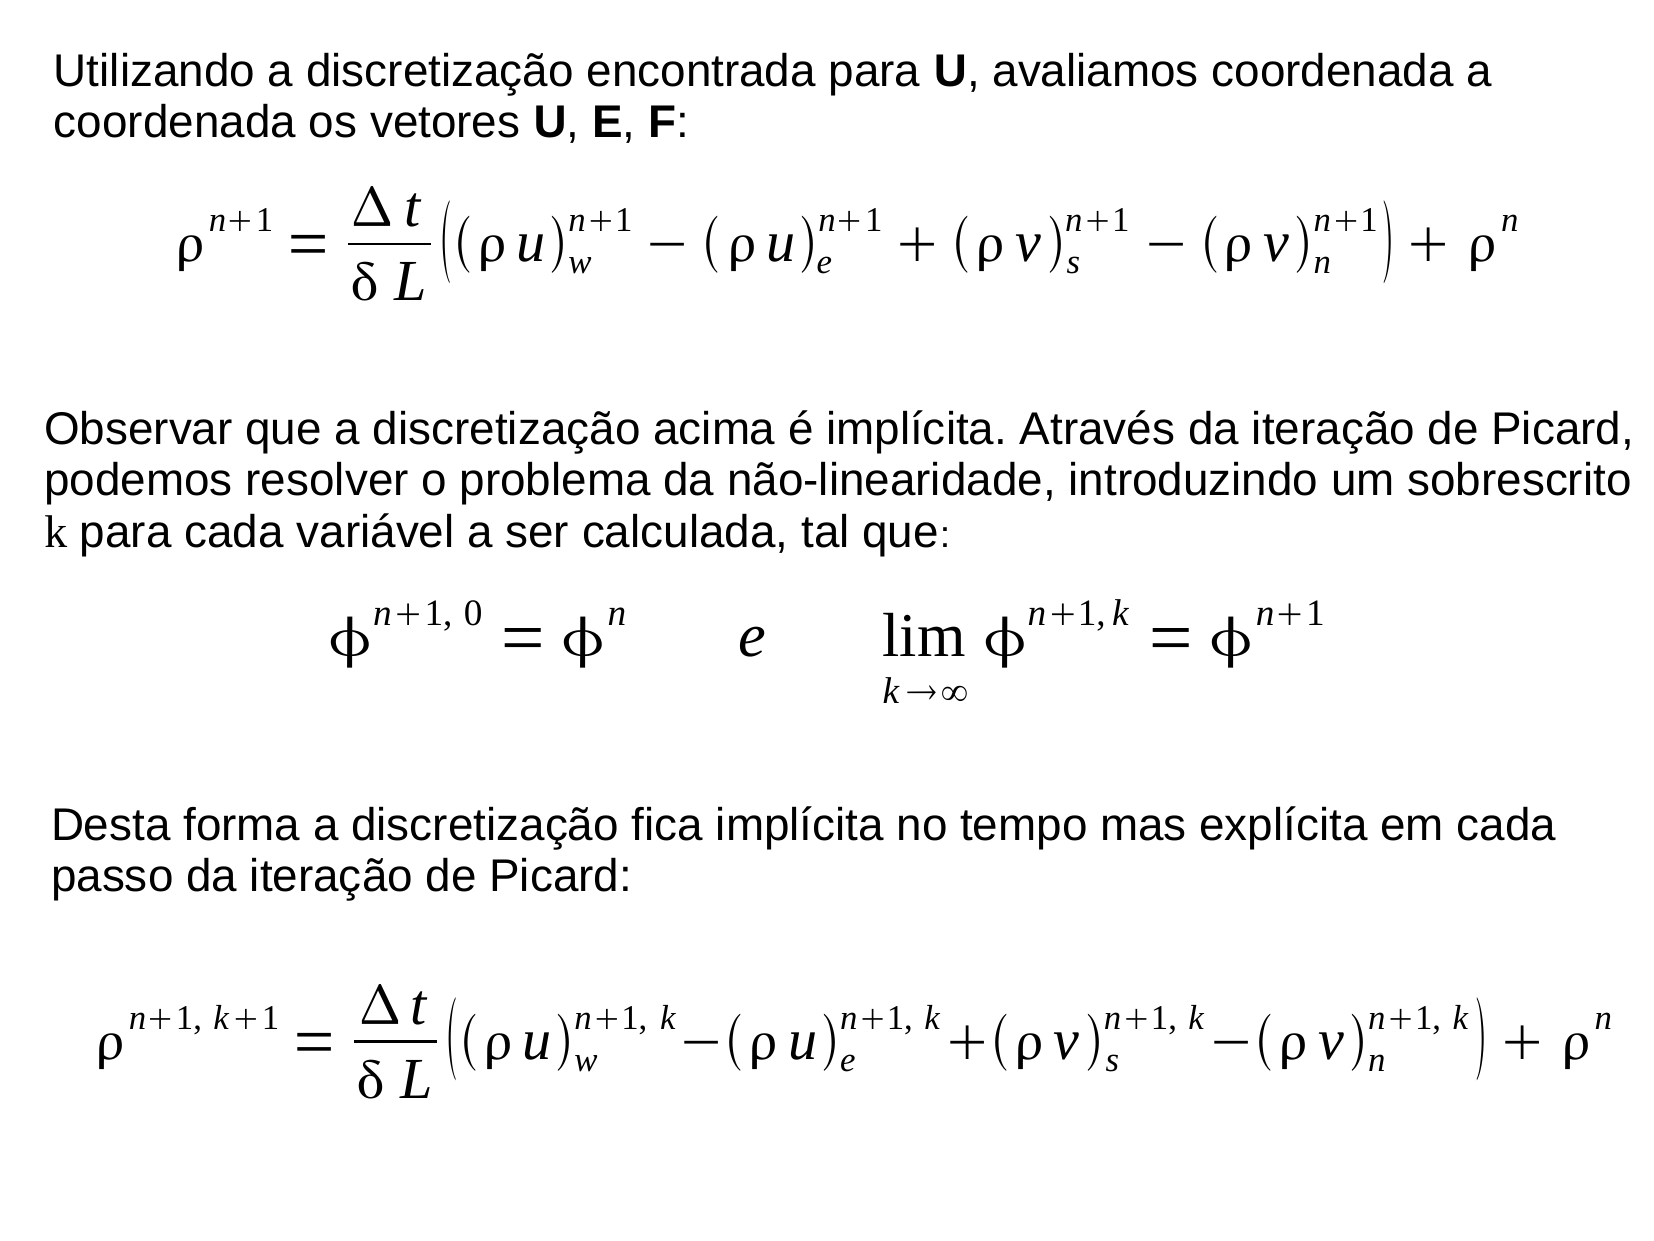

Utilizando a discretização encontrada para U, avaliamos coordenada a
coordenada os vetores U, E, F:
Observar que a discretização acima é implícita. Através da iteração de Picard,
podemos resolver o problema da não-linearidade, introduzindo um sobrescrito
k para cada variável a ser calculada, tal que:
Desta forma a discretização fica implícita no tempo mas explícita em cada
passo da iteração de Picard: